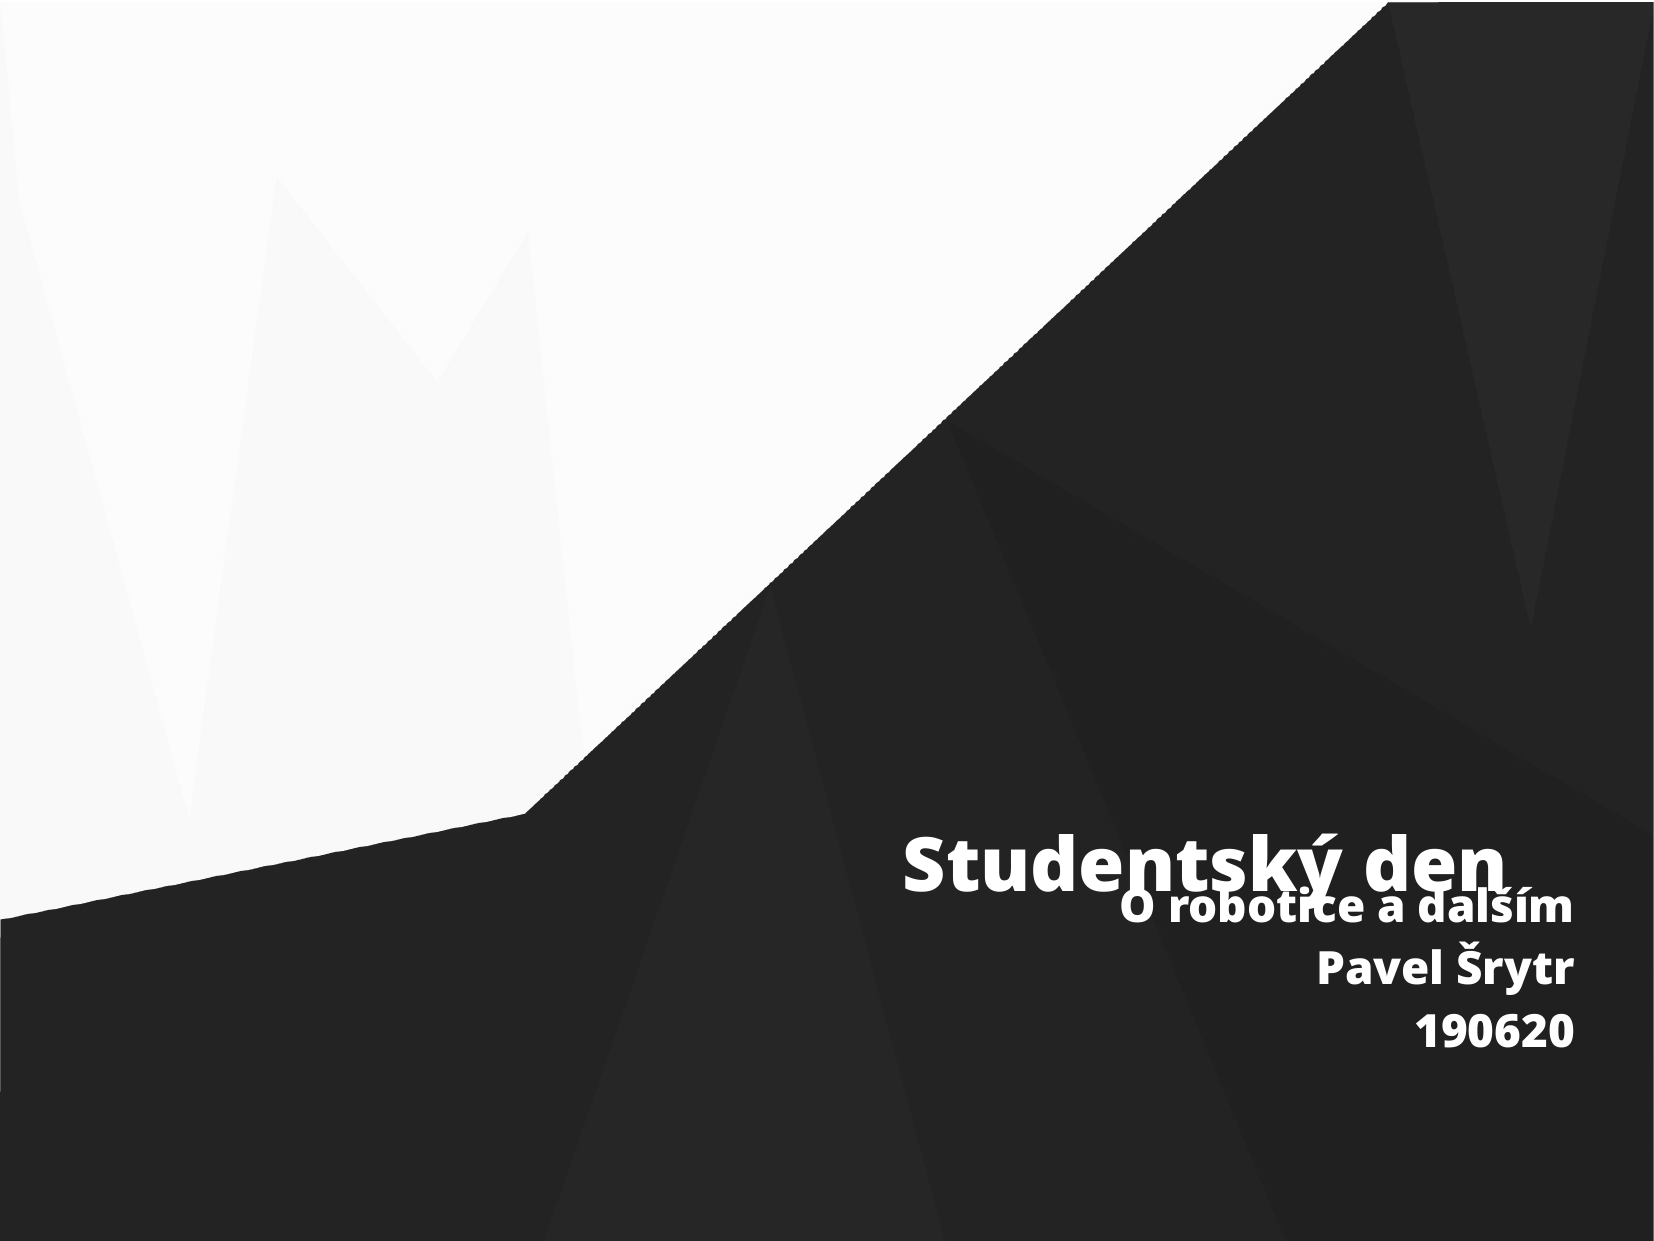

# Studentský den
O robotice a dalším
Pavel Šrytr
190620